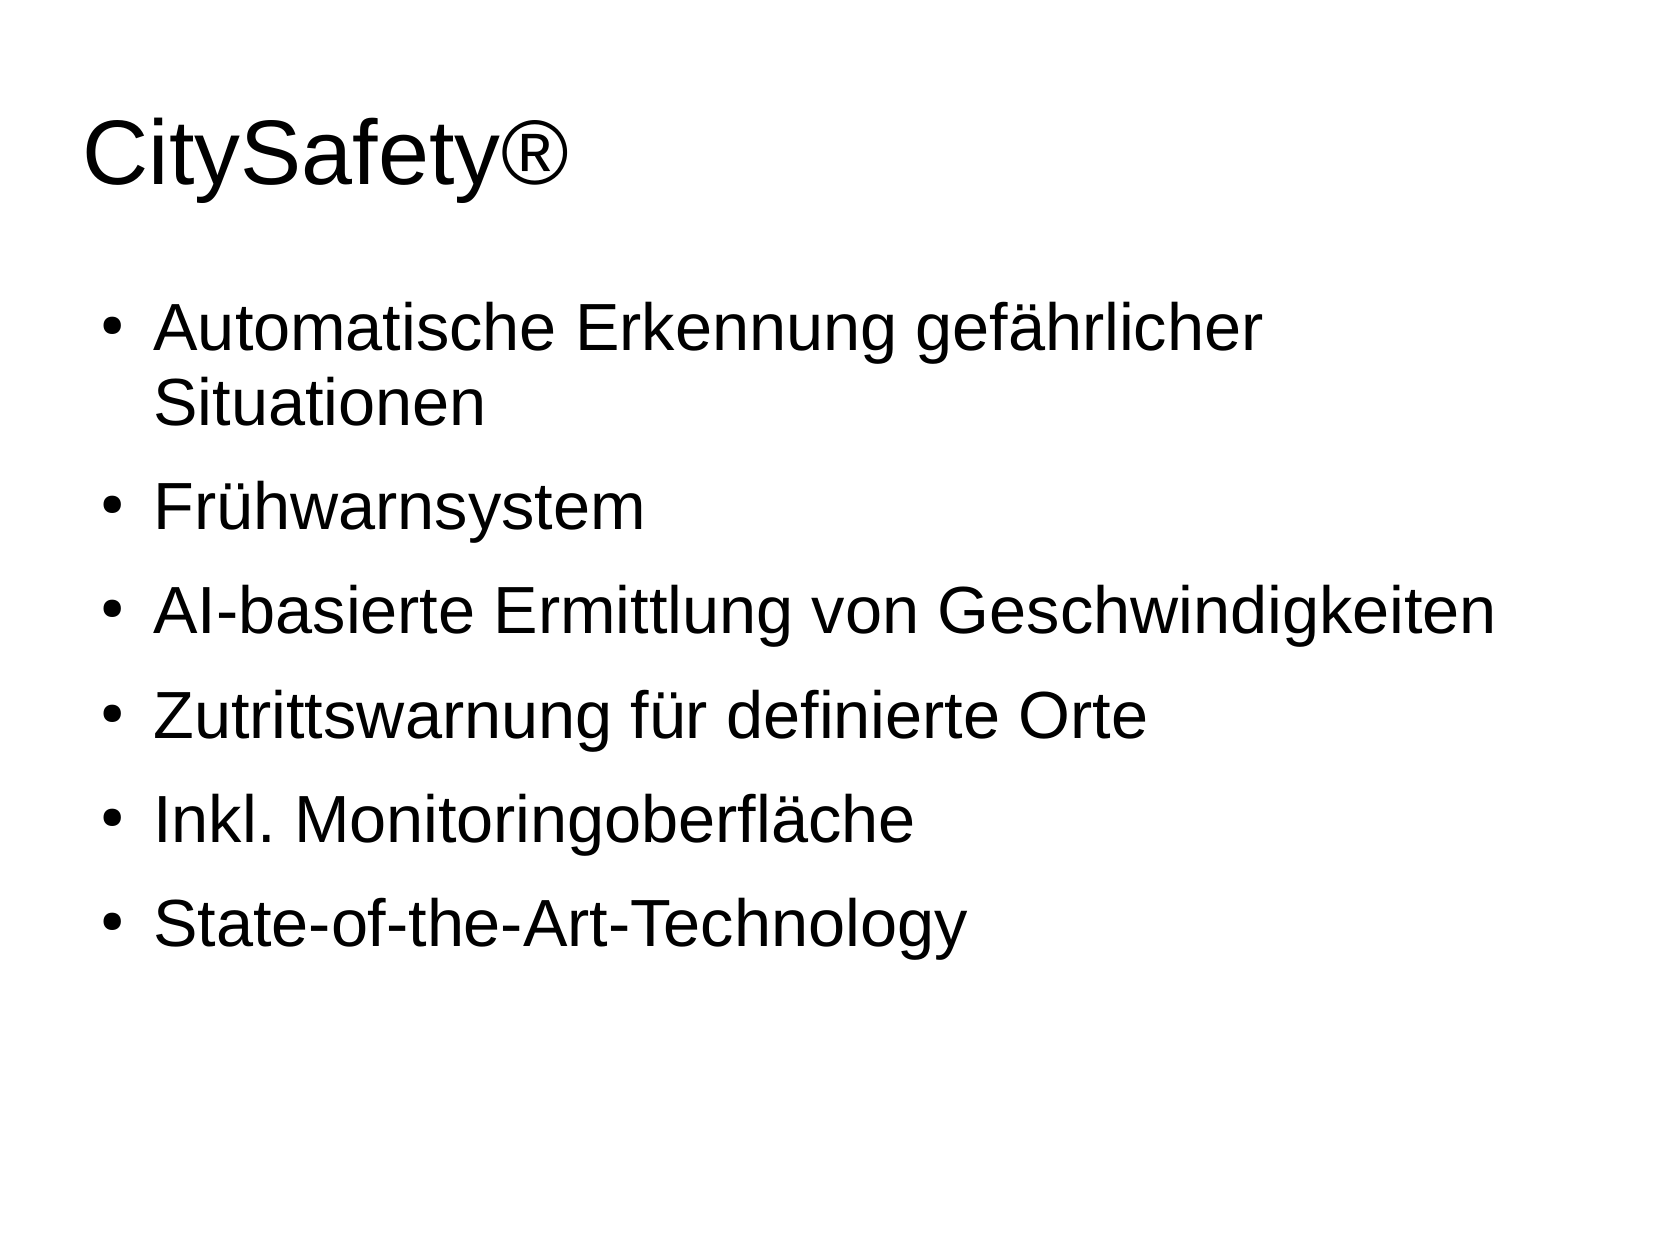

# CitySafety®
Automatische Erkennung gefährlicher Situationen
Frühwarnsystem
AI-basierte Ermittlung von Geschwindigkeiten
Zutrittswarnung für definierte Orte
Inkl. Monitoringoberfläche
State-of-the-Art-Technology